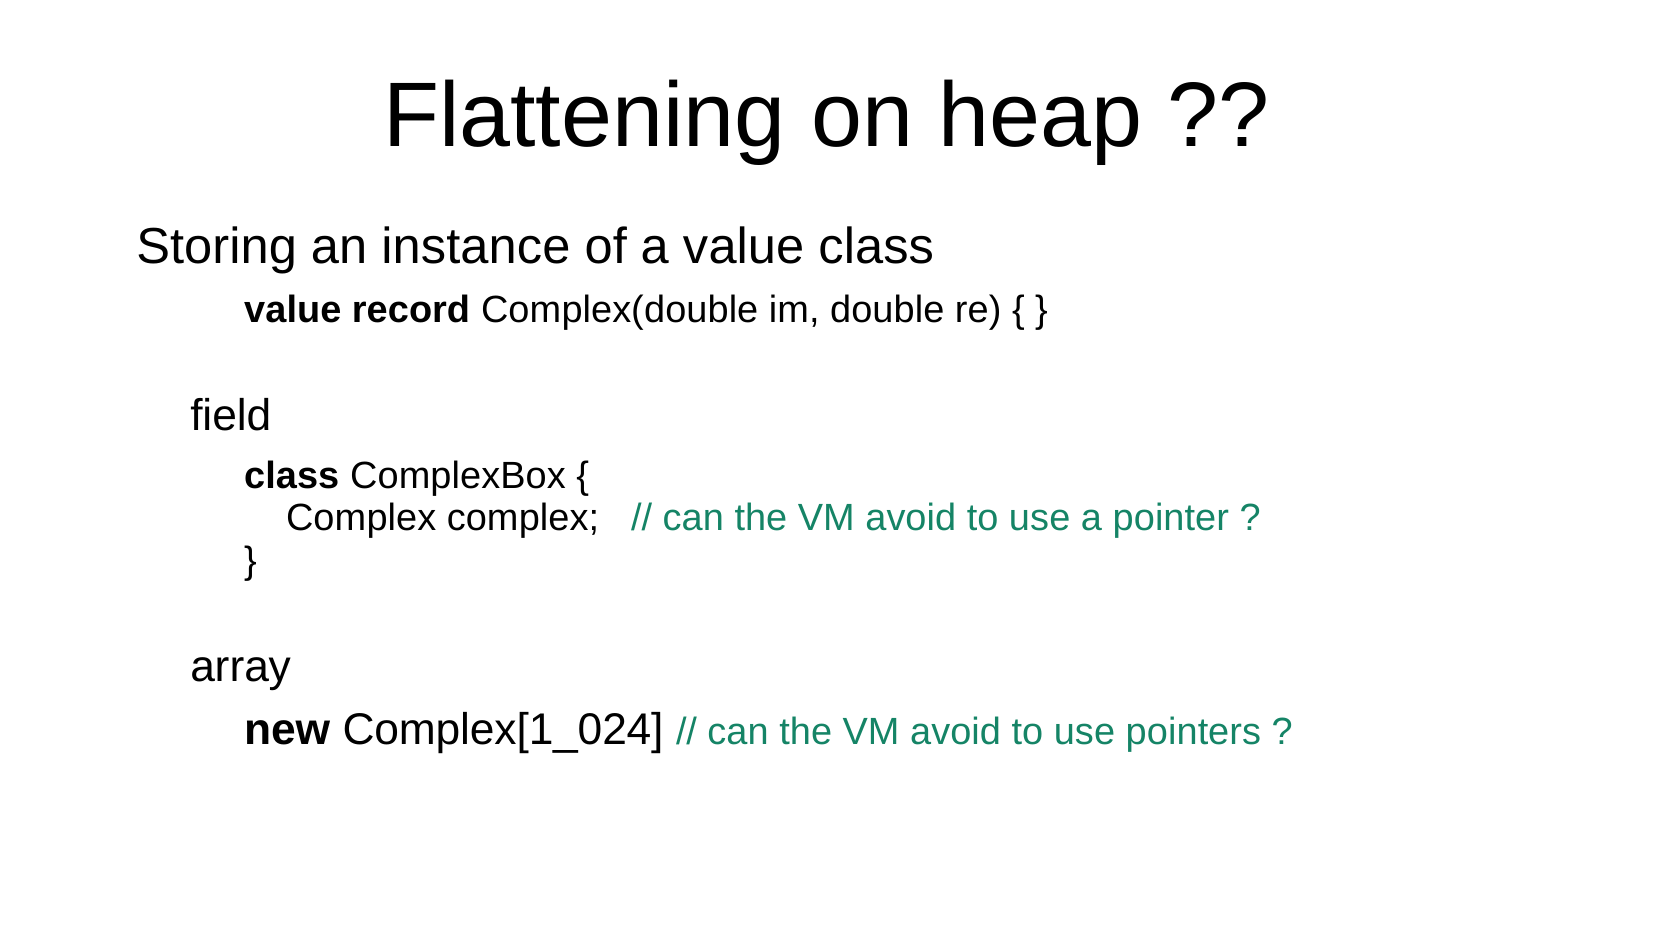

# Flattening on heap ??
Storing an instance of a value class
value record Complex(double im, double re) { }
field
class ComplexBox {
 Complex complex; // can the VM avoid to use a pointer ?
}
array
new Complex[1_024] // can the VM avoid to use pointers ?